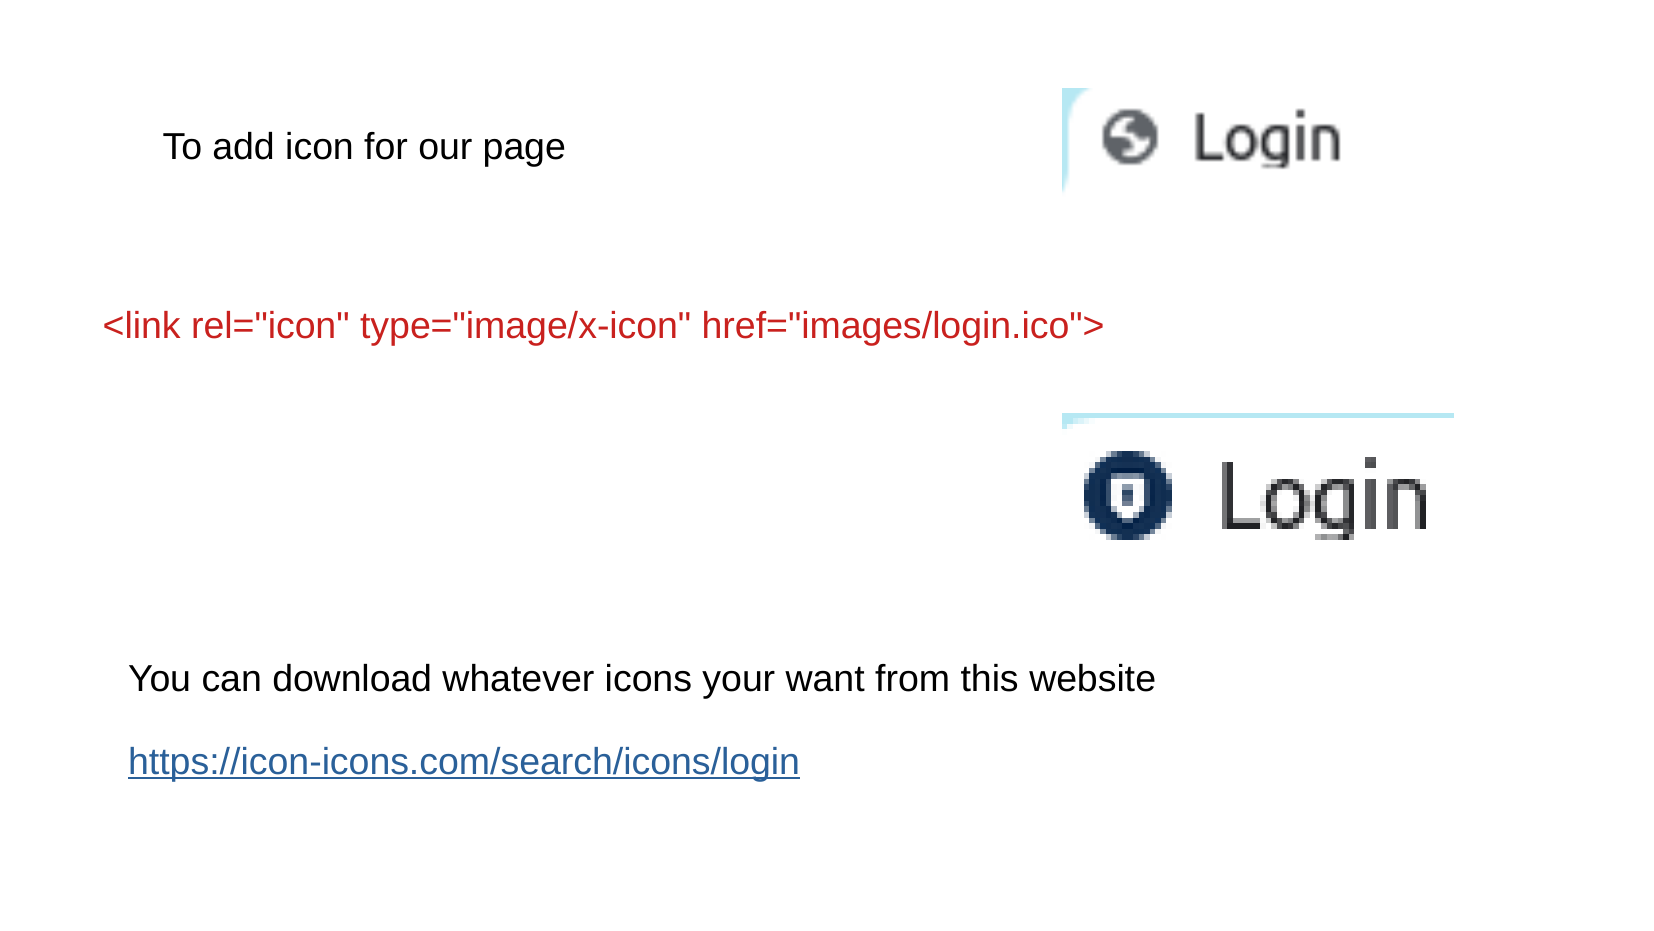

To add icon for our page
 <link rel="icon" type="image/x-icon" href="images/login.ico">
You can download whatever icons your want from this website
https://icon-icons.com/search/icons/login